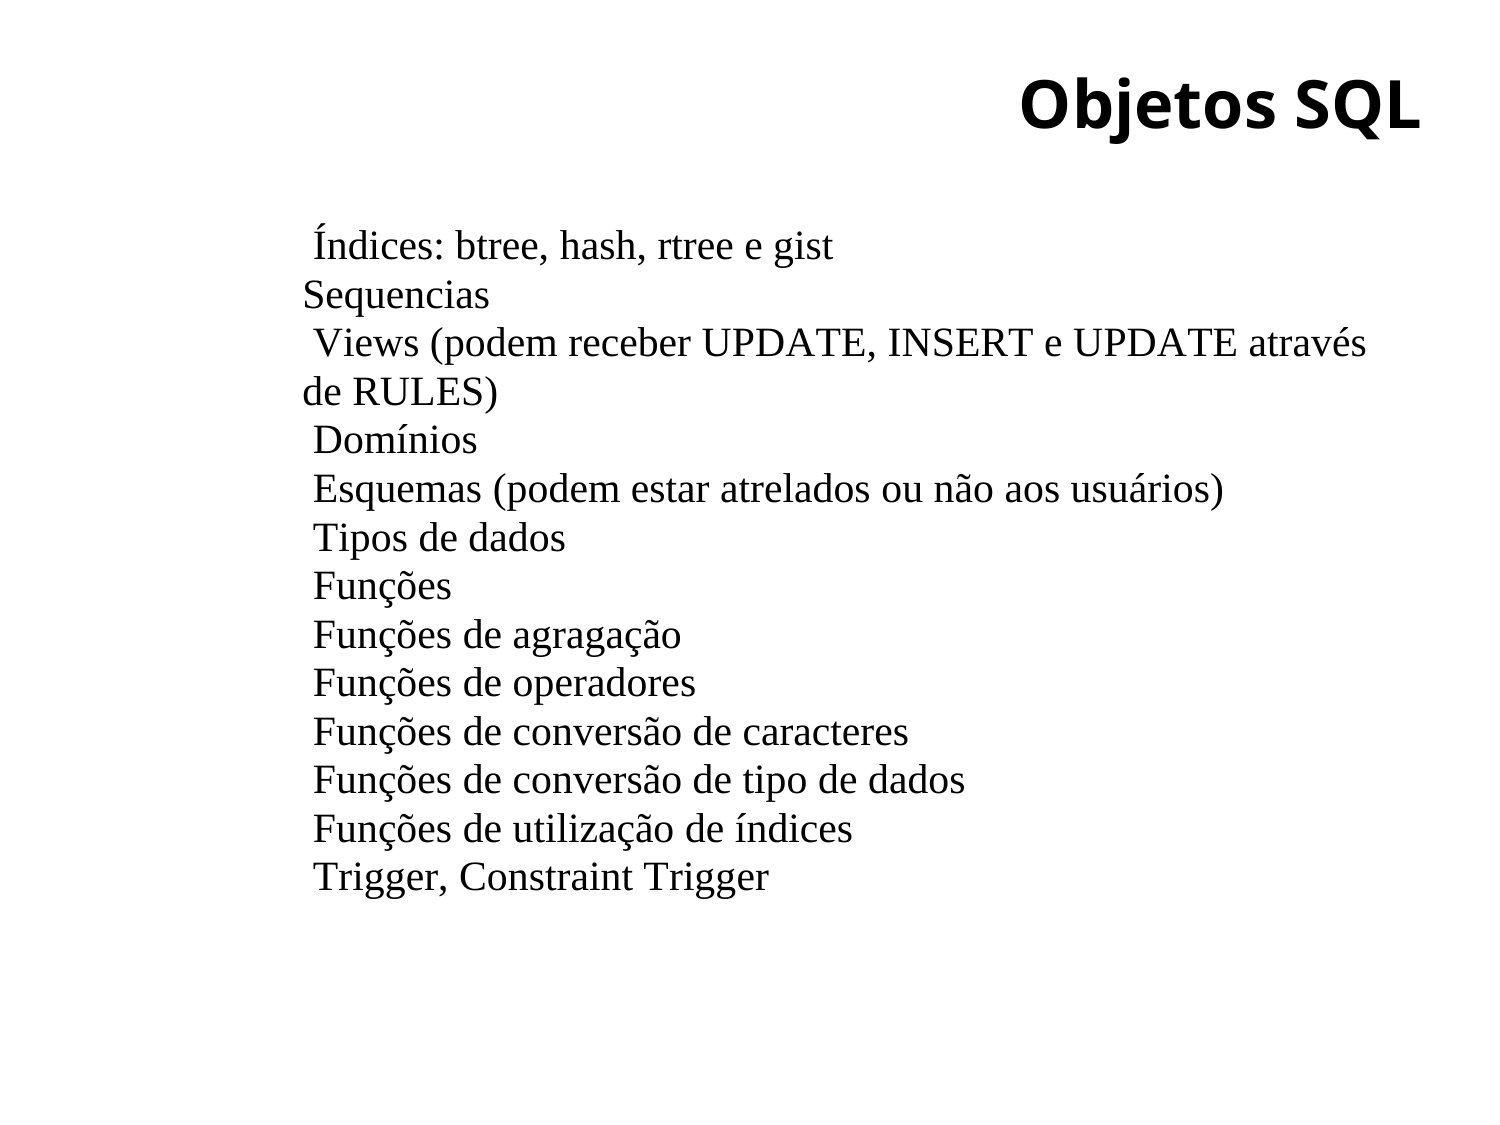

Objetos SQL
 Índices: btree, hash, rtree e gist
Sequencias
 Views (podem receber UPDATE, INSERT e UPDATE através de RULES)
 Domínios
 Esquemas (podem estar atrelados ou não aos usuários)
 Tipos de dados
 Funções
 Funções de agragação
 Funções de operadores
 Funções de conversão de caracteres
 Funções de conversão de tipo de dados
 Funções de utilização de índices
 Trigger, Constraint Trigger